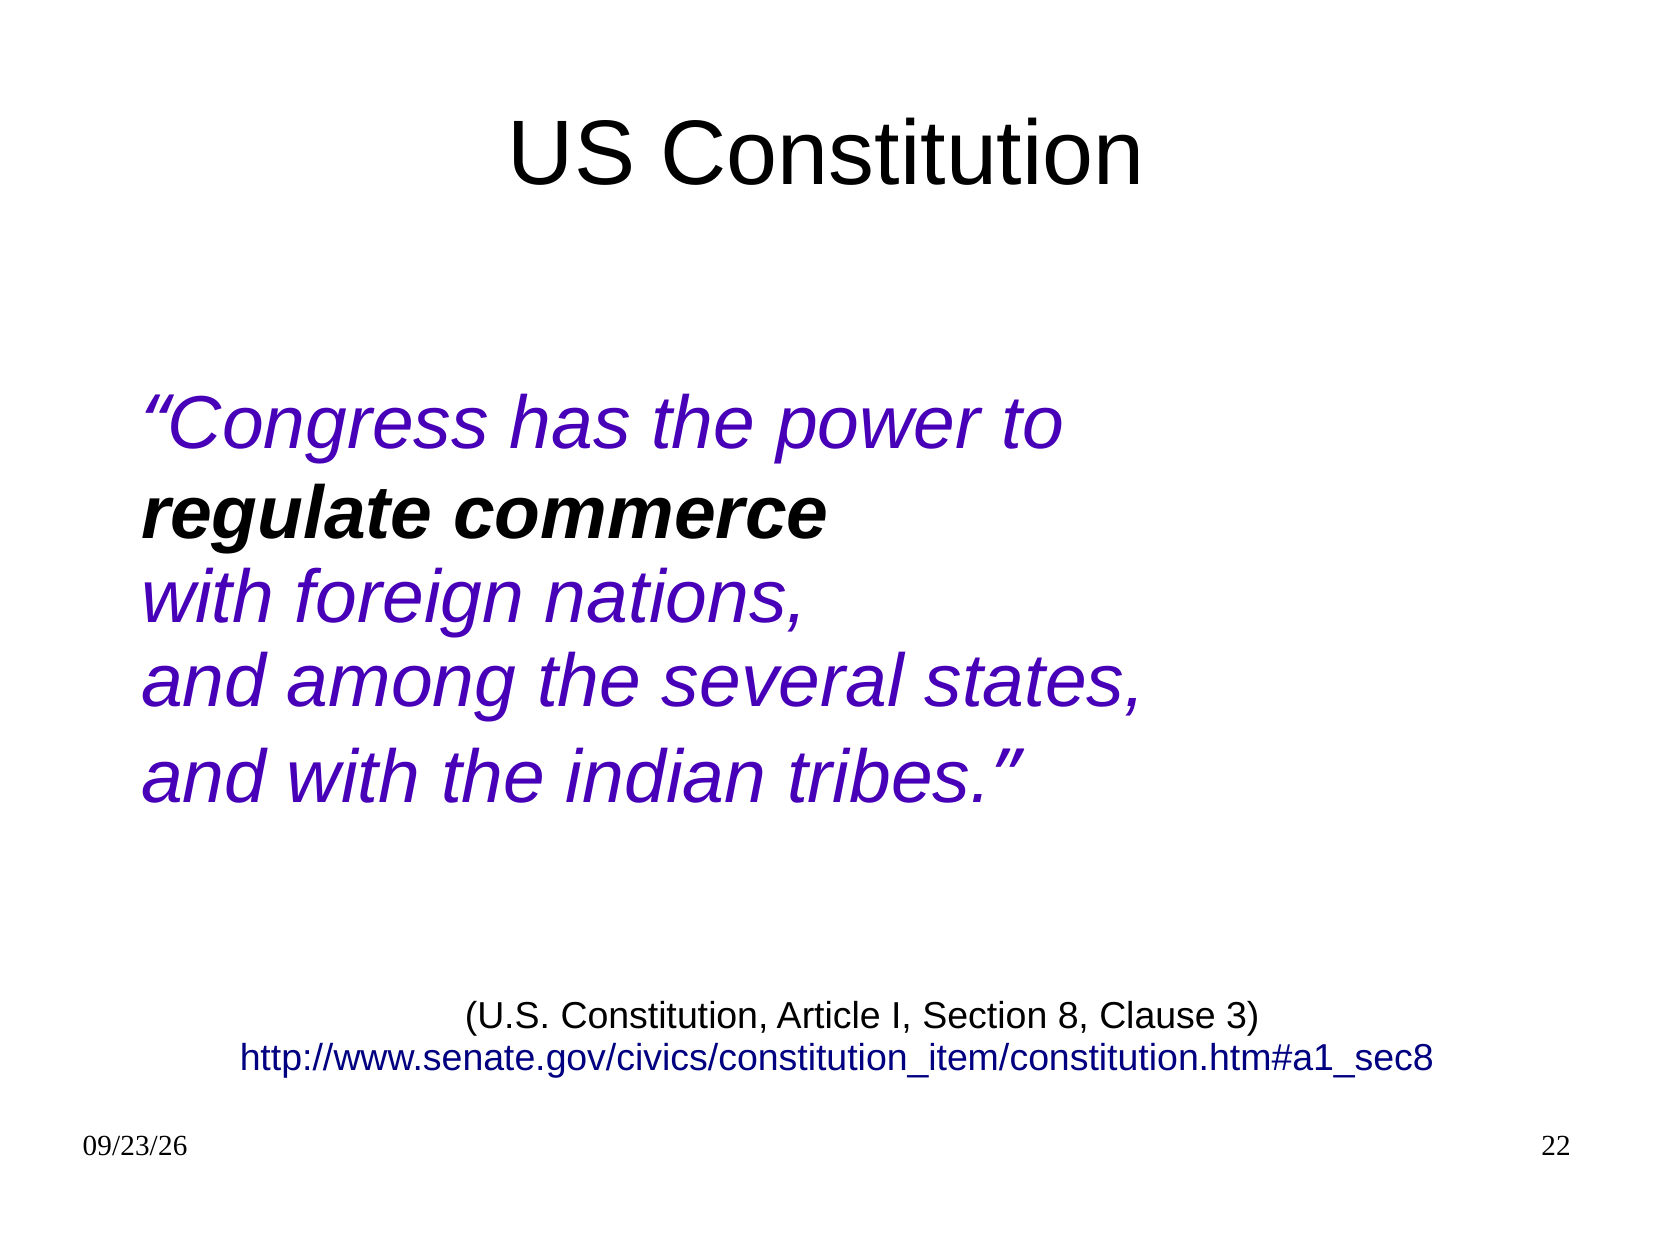

# US Constitution
“Congress has the power to
regulate commerce
with foreign nations,
and among the several states,
and with the indian tribes.”
(U.S. Constitution, Article I, Section 8, Clause 3)
http://www.senate.gov/civics/constitution_item/constitution.htm#a1_sec8
22